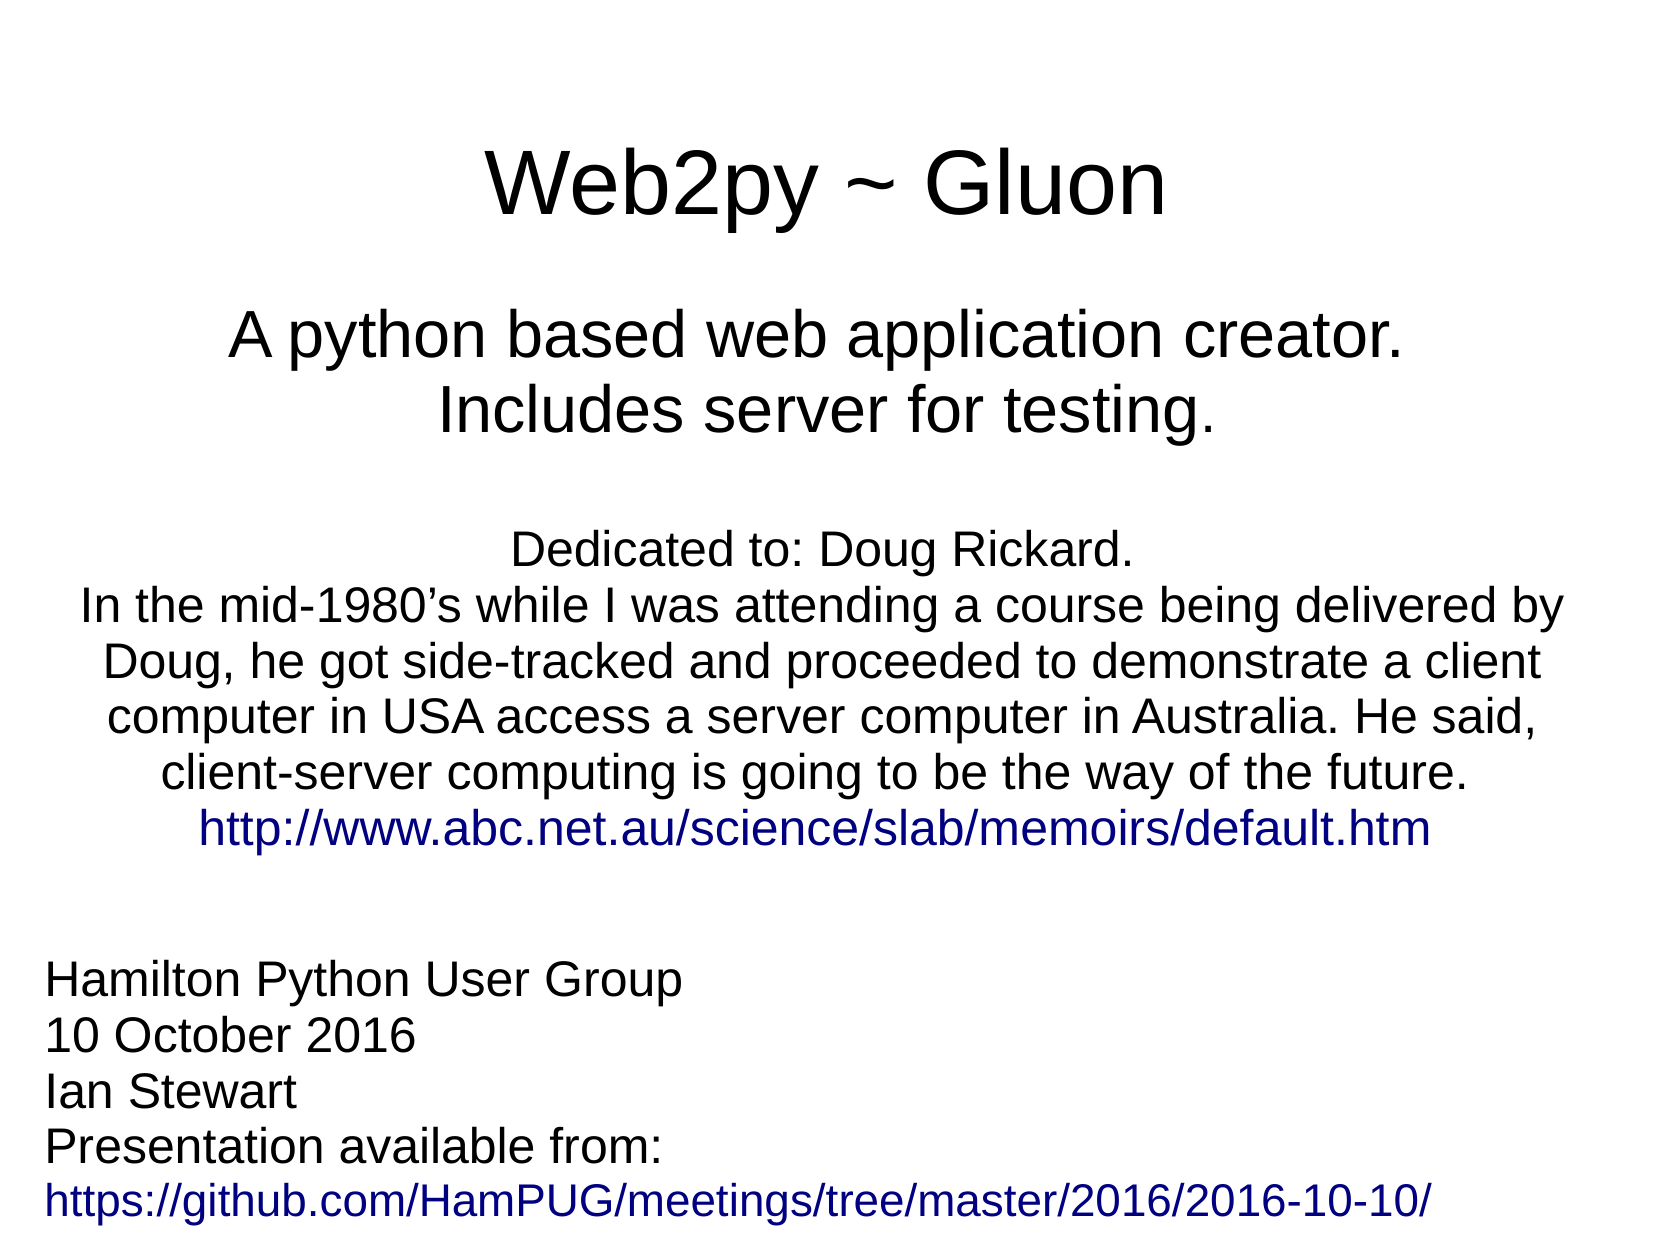

# Web2py ~ Gluon
A python based web application creator.
Includes server for testing.
Dedicated to: Doug Rickard.
In the mid-1980’s while I was attending a course being delivered by Doug, he got side-tracked and proceeded to demonstrate a client computer in USA access a server computer in Australia. He said, client-server computing is going to be the way of the future.
http://www.abc.net.au/science/slab/memoirs/default.htm
Hamilton Python User Group
10 October 2016
Ian Stewart
Presentation available from:
https://github.com/HamPUG/meetings/tree/master/2016/2016-10-10/